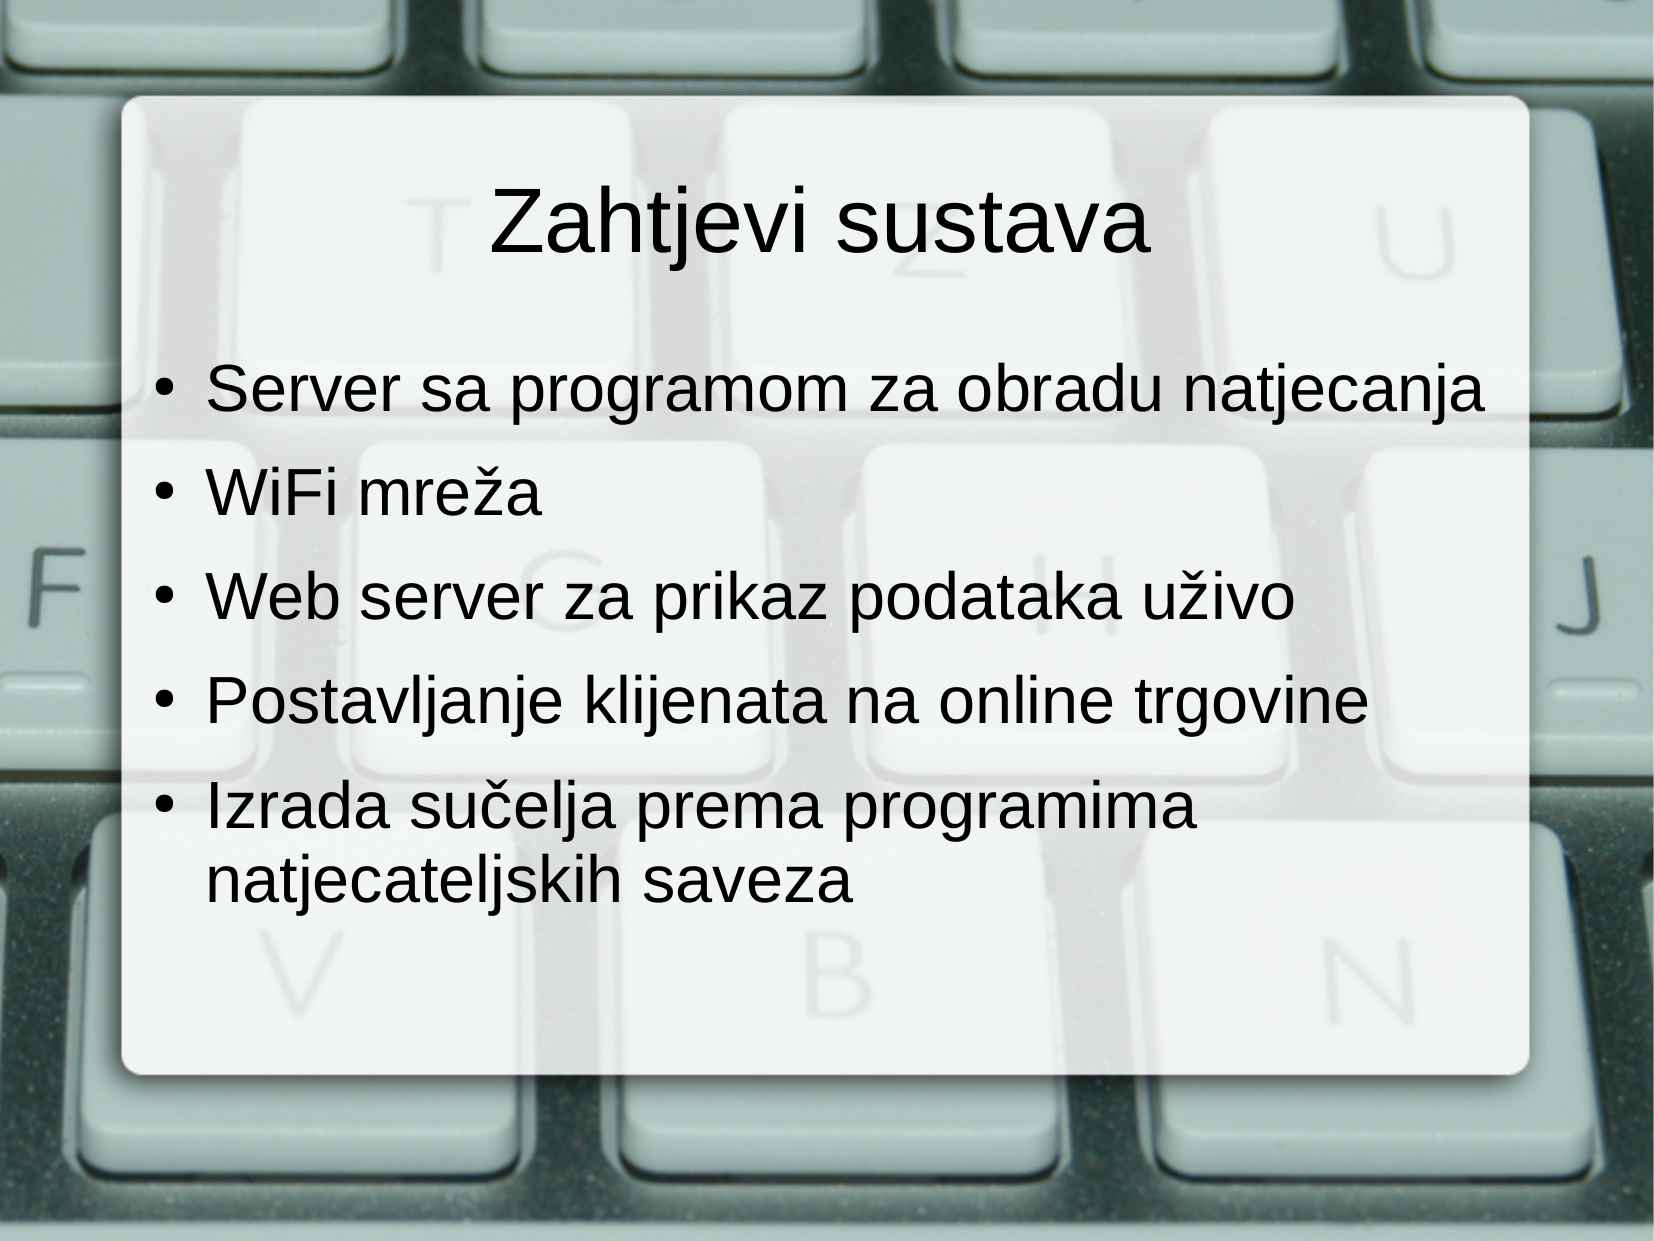

# Zahtjevi sustava
Server sa programom za obradu natjecanja
WiFi mreža
Web server za prikaz podataka uživo
Postavljanje klijenata na online trgovine
Izrada sučelja prema programima natjecateljskih saveza